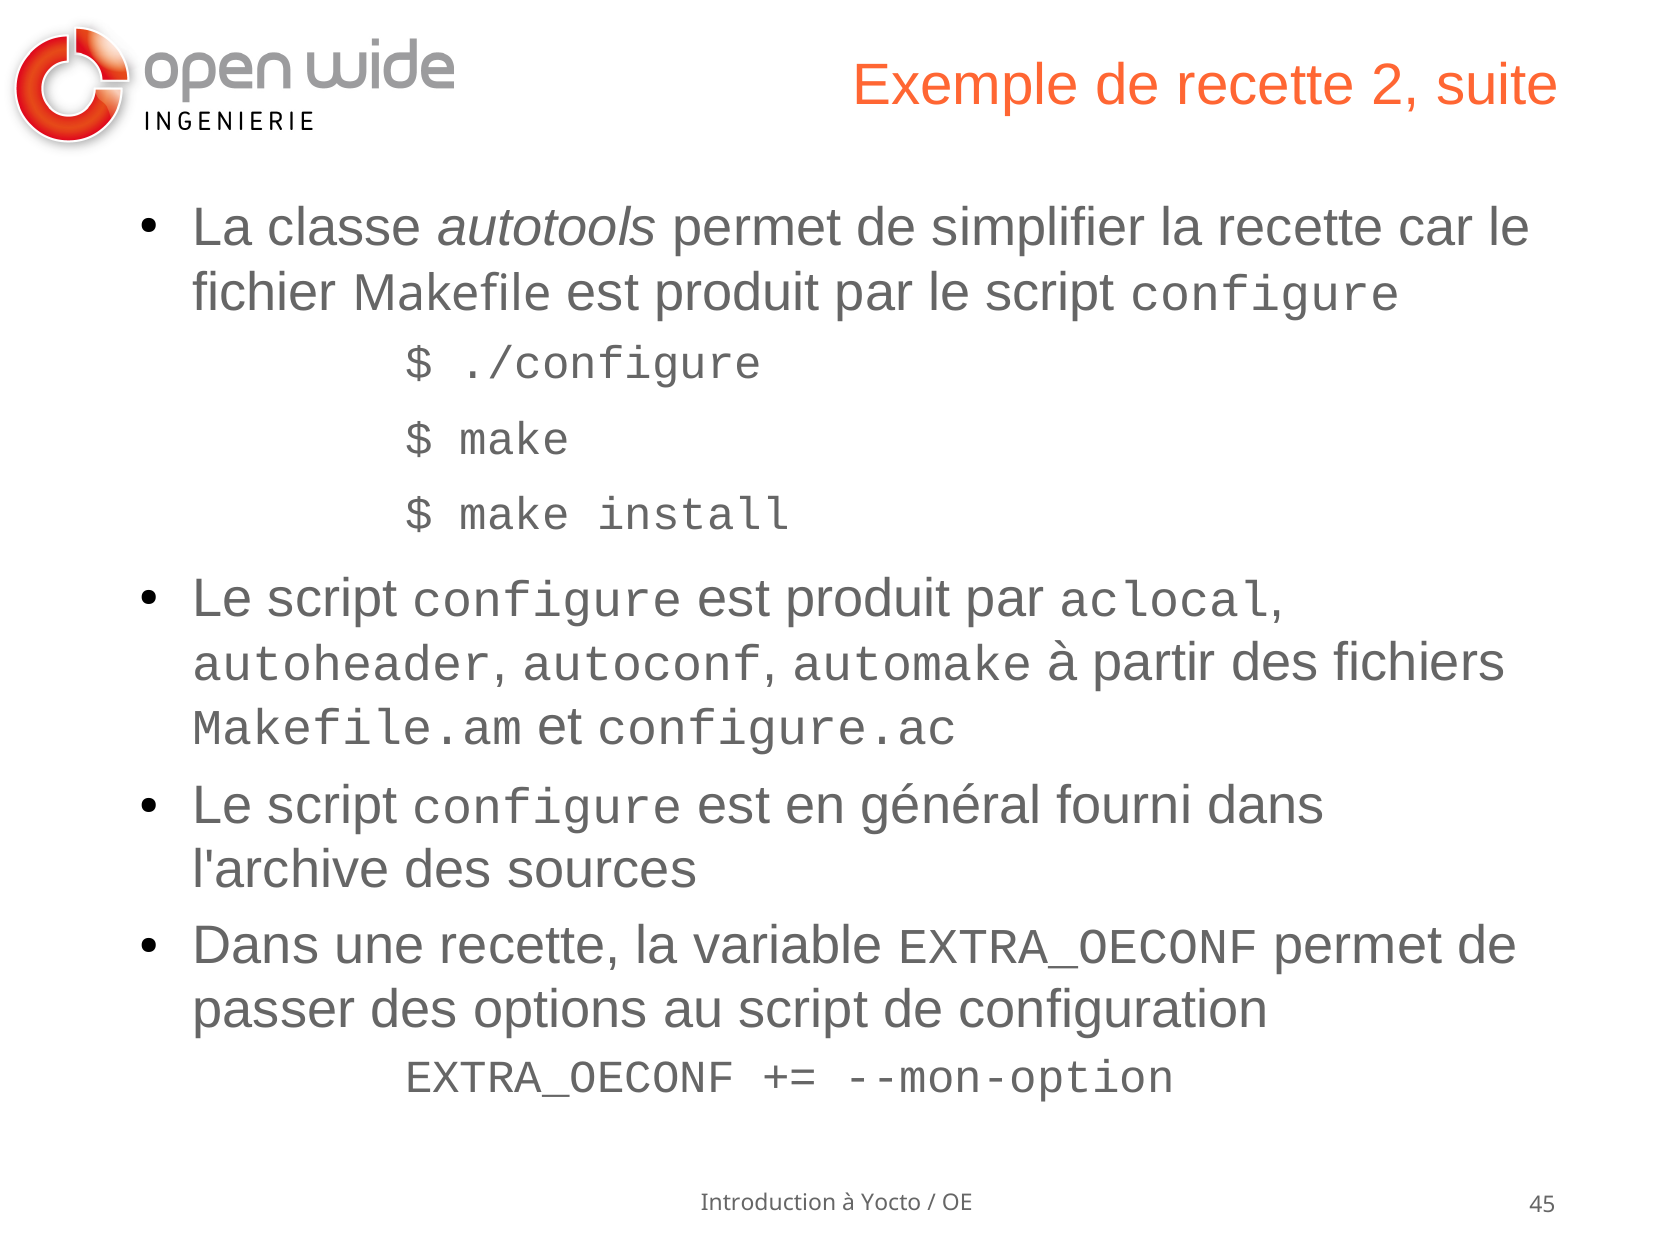

# Exemple de recette 2, suite
La classe autotools permet de simplifier la recette car le fichier Makefile est produit par le script configure
$ ./configure
$ make
$ make install
Le script configure est produit par aclocal, autoheader, autoconf, automake à partir des fichiers Makefile.am et configure.ac
Le script configure est en général fourni dans l'archive des sources
Dans une recette, la variable EXTRA_OECONF permet de passer des options au script de configuration
EXTRA_OECONF += --mon-option